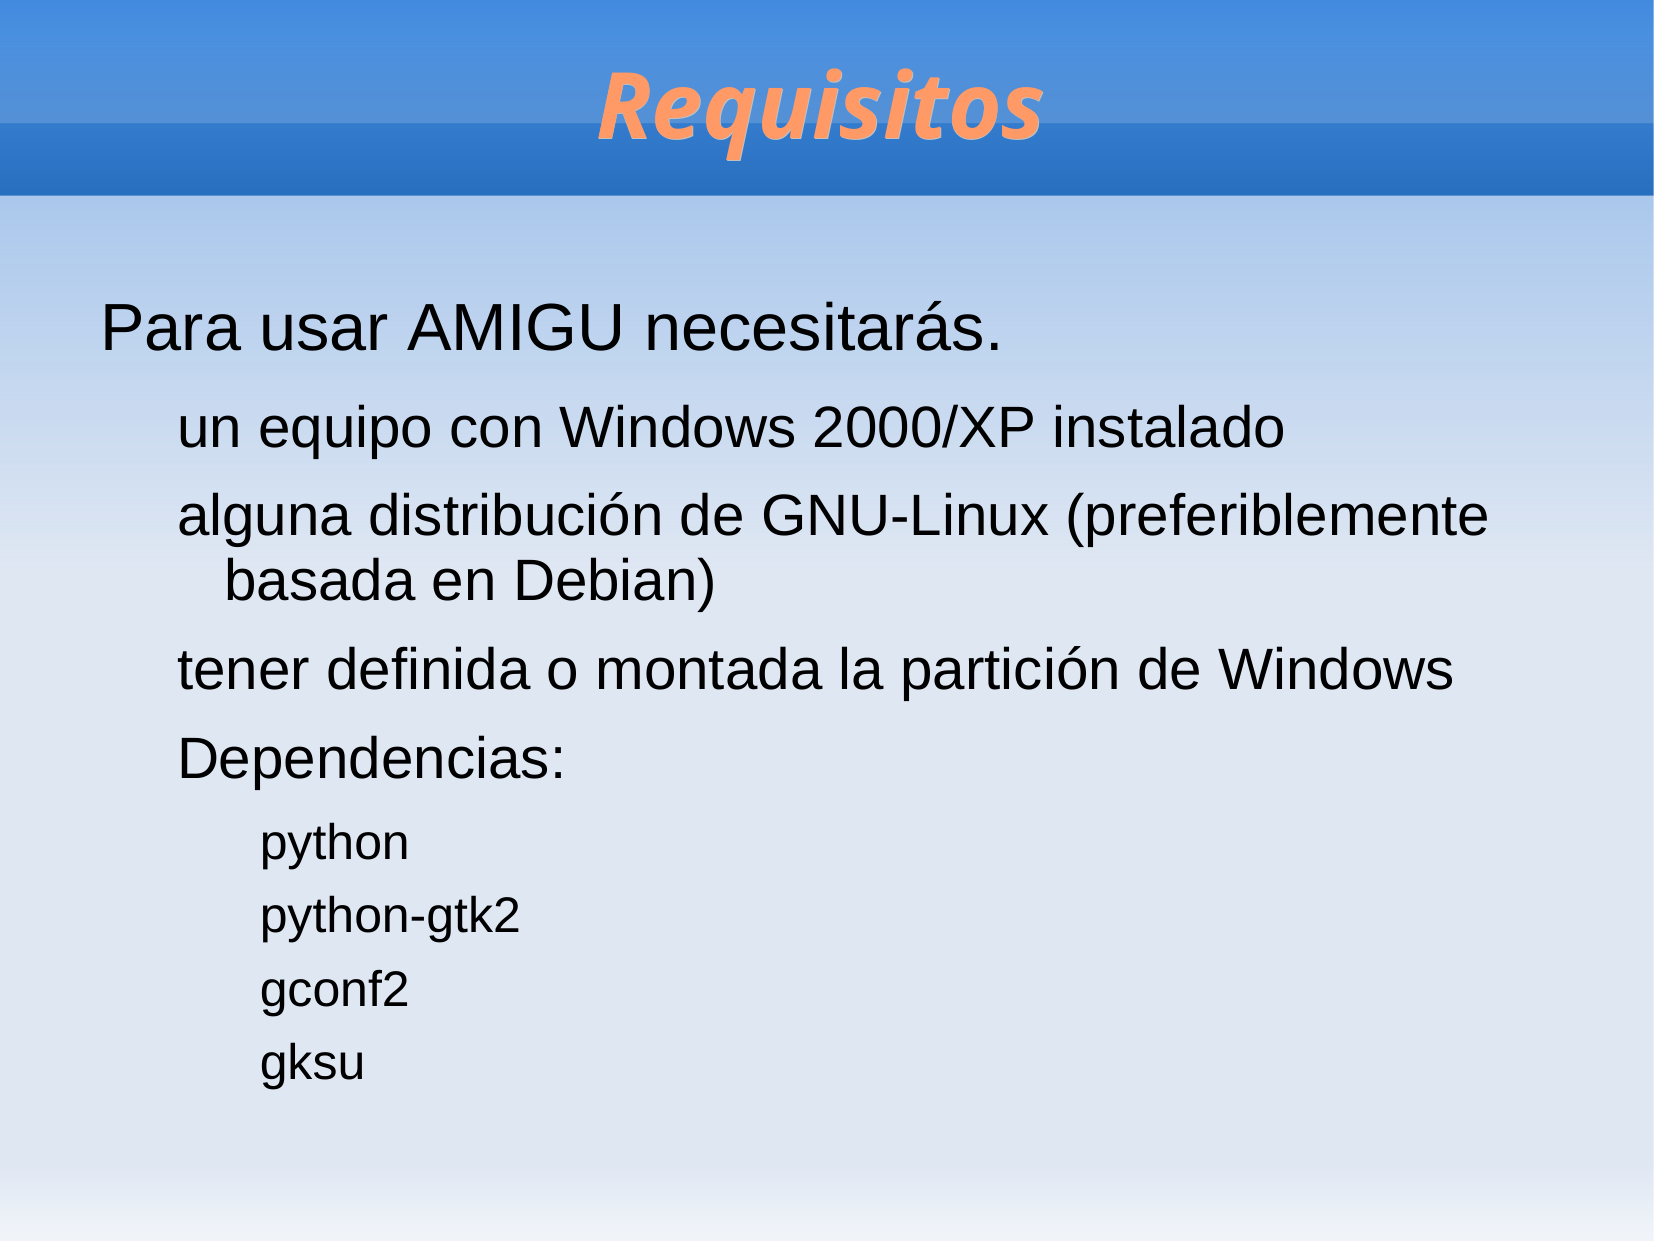

# Requisitos
Para usar AMIGU necesitarás.
un equipo con Windows 2000/XP instalado
alguna distribución de GNU-Linux (preferiblemente basada en Debian)
tener definida o montada la partición de Windows
Dependencias:
python
python-gtk2
gconf2
gksu